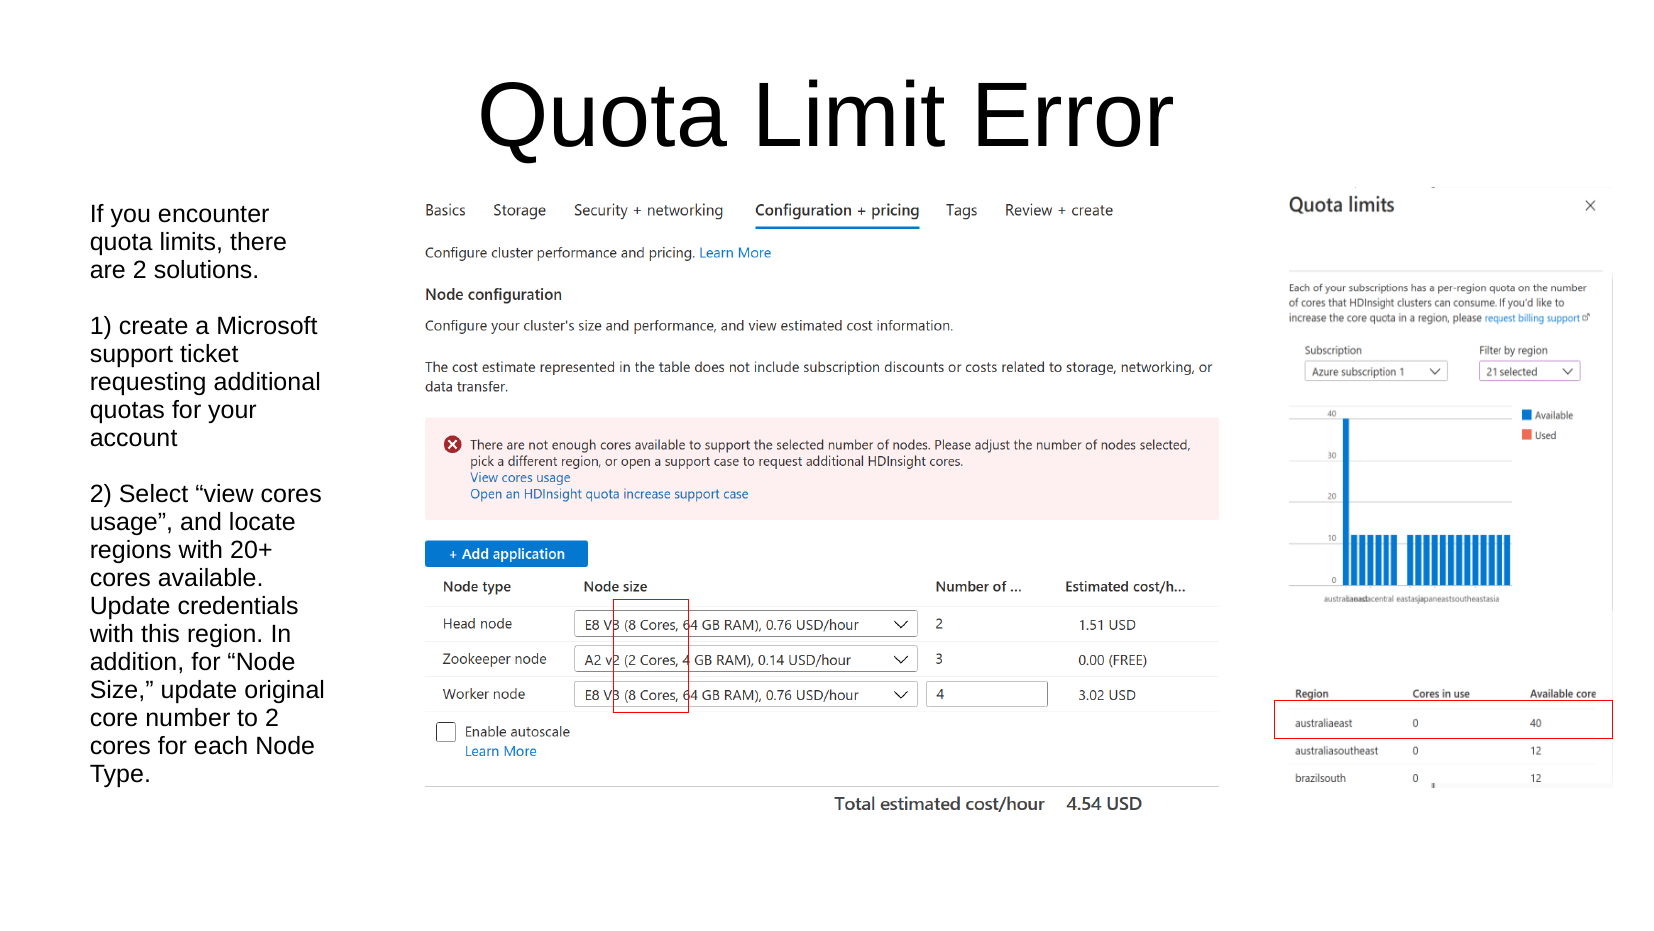

# Quota Limit Error
If you encounter quota limits, there are 2 solutions.
1) create a Microsoft support ticket requesting additional quotas for your account
2) Select “view cores usage”, and locate regions with 20+ cores available. Update credentials with this region. In addition, for “Node Size,” update original core number to 2 cores for each Node Type.